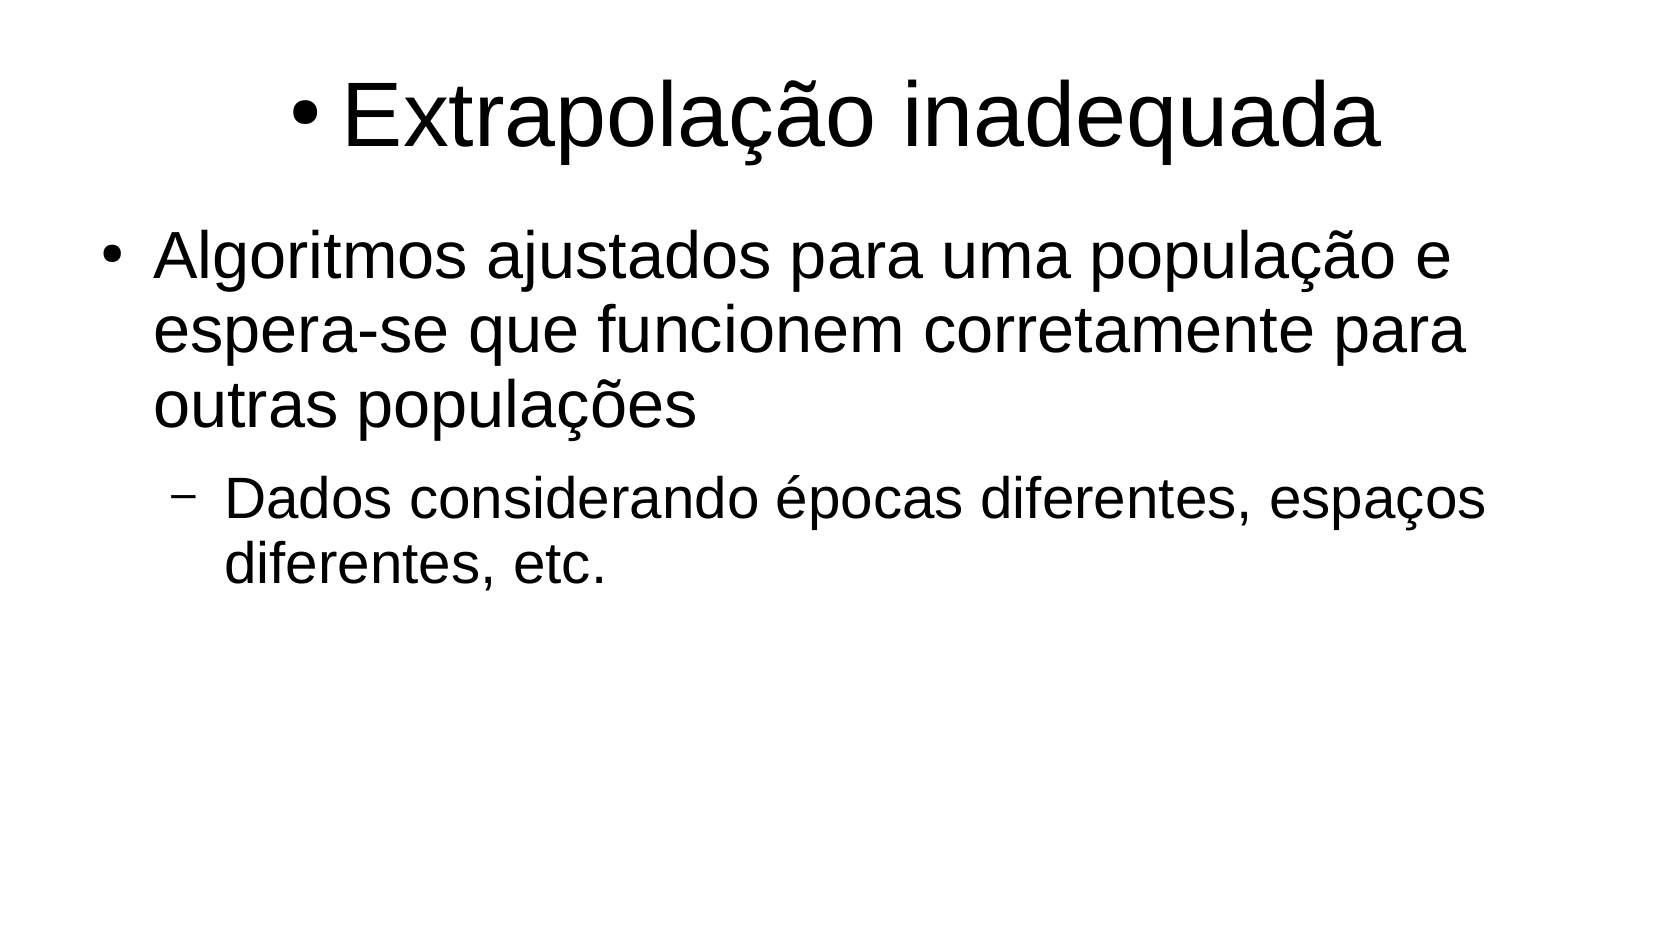

# Extrapolação inadequada
Algoritmos ajustados para uma população e espera-se que funcionem corretamente para outras populações
Dados considerando épocas diferentes, espaços diferentes, etc.